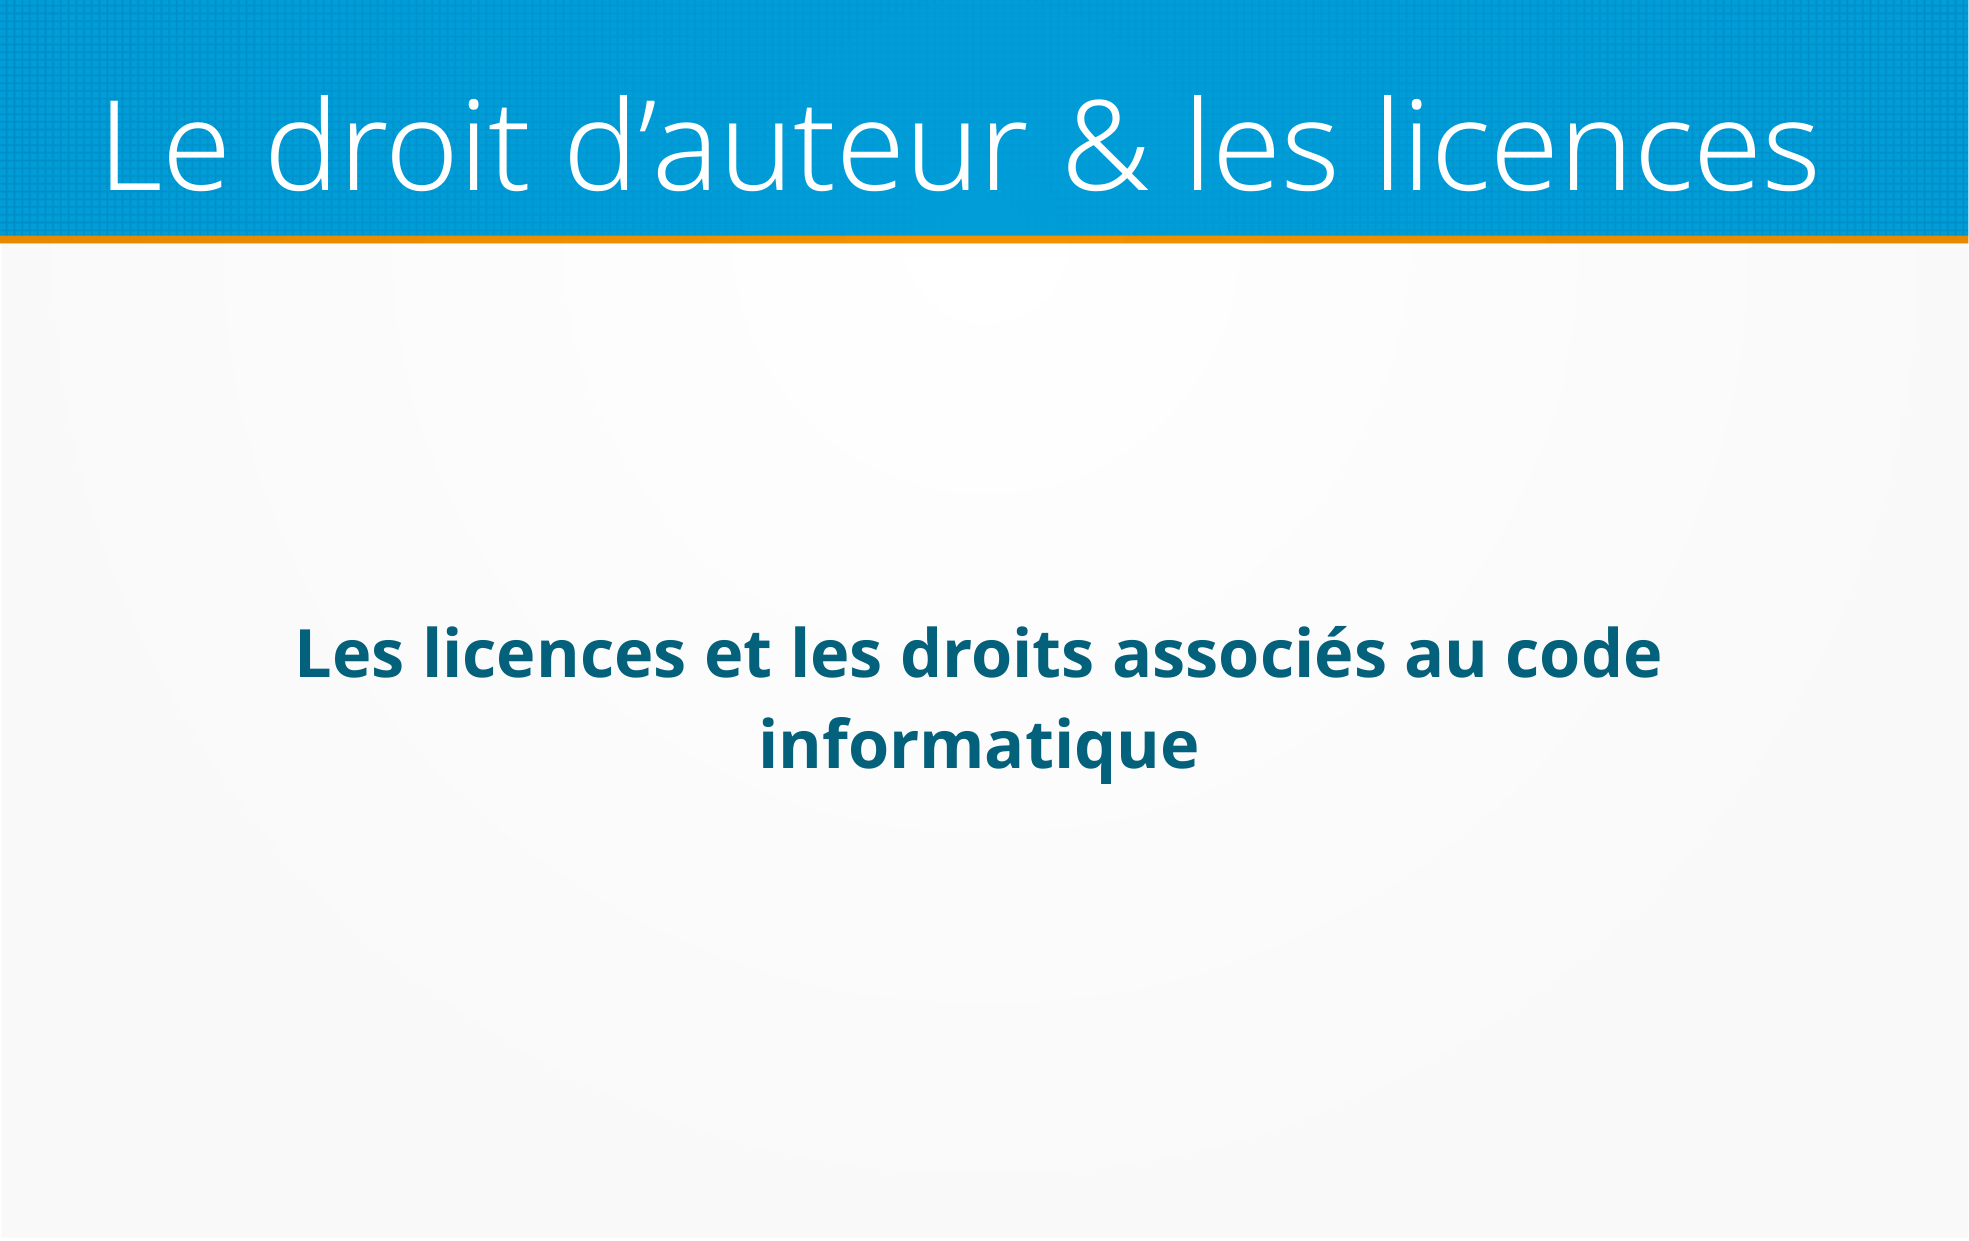

# Le droit d’auteur & les licences
Les licences et les droits associés au code informatique